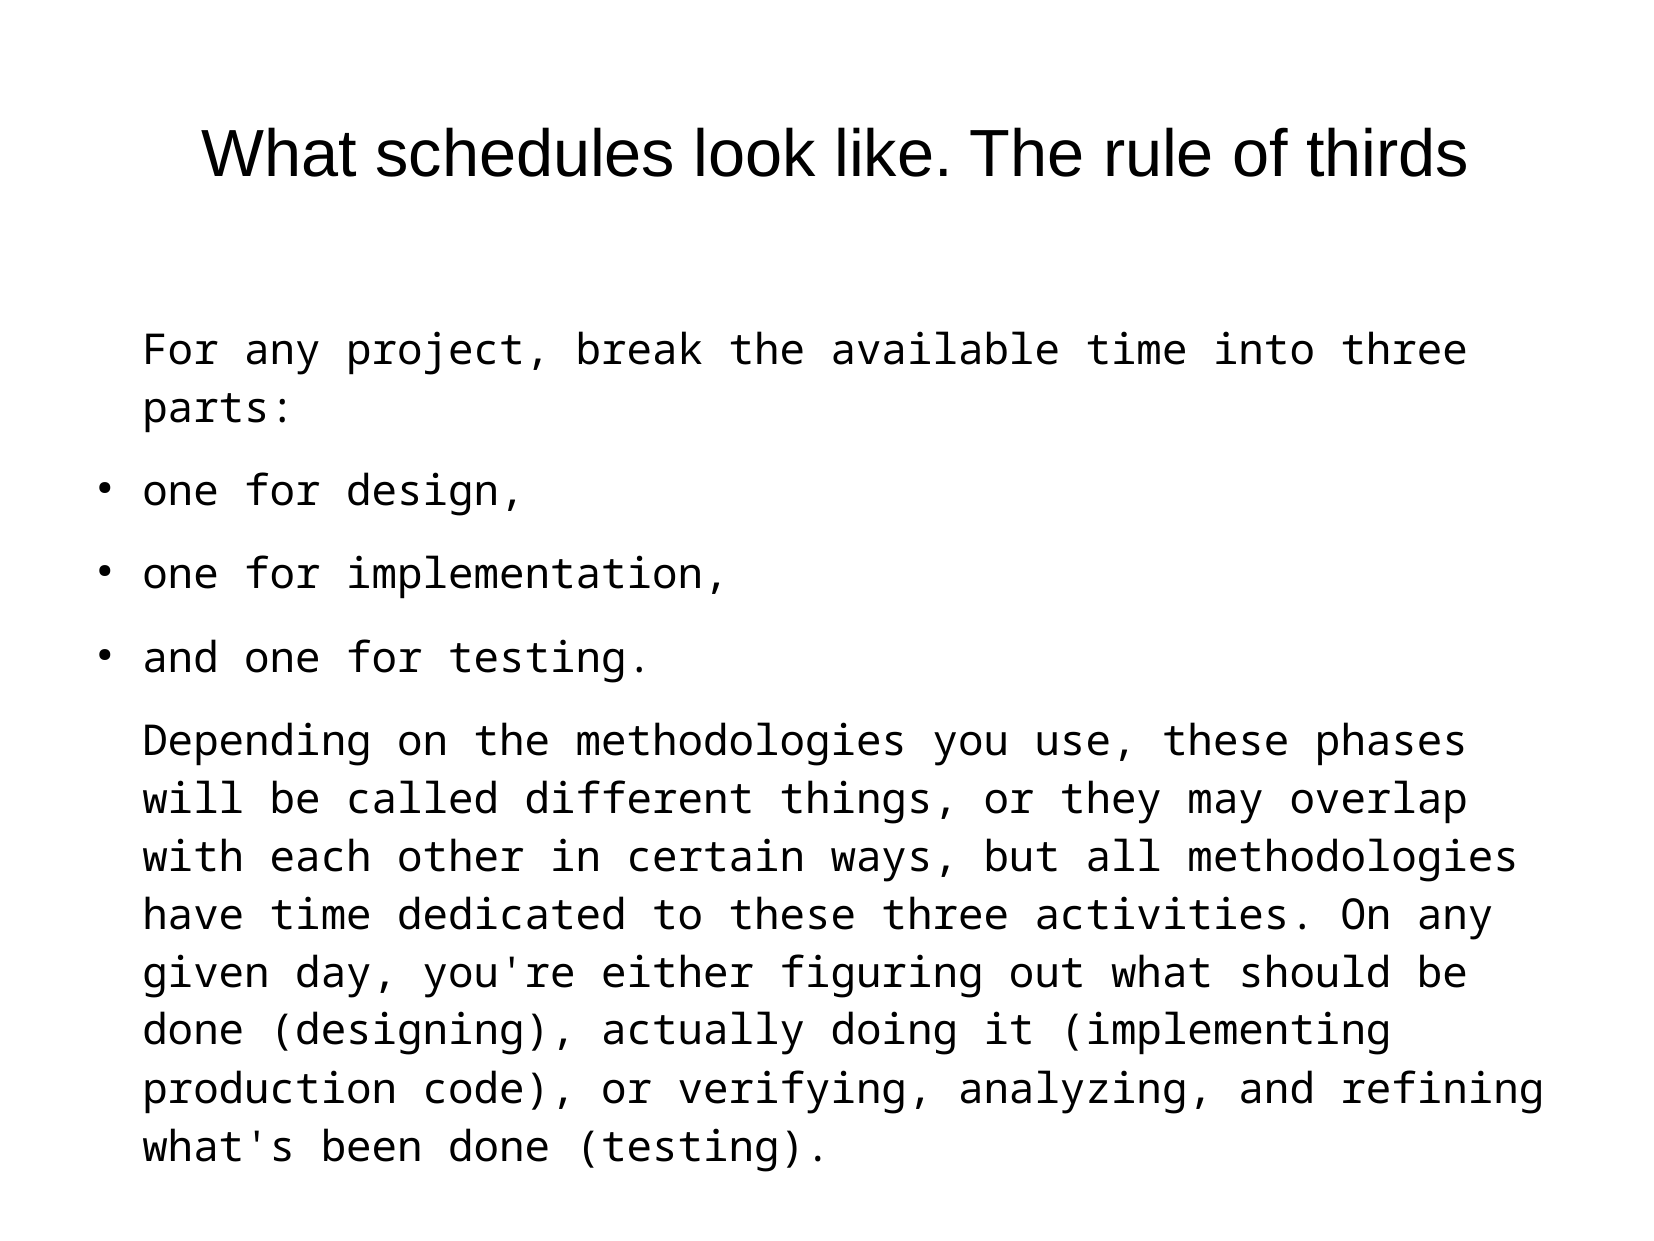

# What schedules look like. The rule of thirds
For any project, break the available time into three parts:
one for design,
one for implementation,
and one for testing.
Depending on the methodologies you use, these phases will be called different things, or they may overlap with each other in certain ways, but all methodologies have time dedicated to these three activities. On any given day, you're either figuring out what should be done (designing), actually doing it (implementing production code), or verifying, analyzing, and refining what's been done (testing).